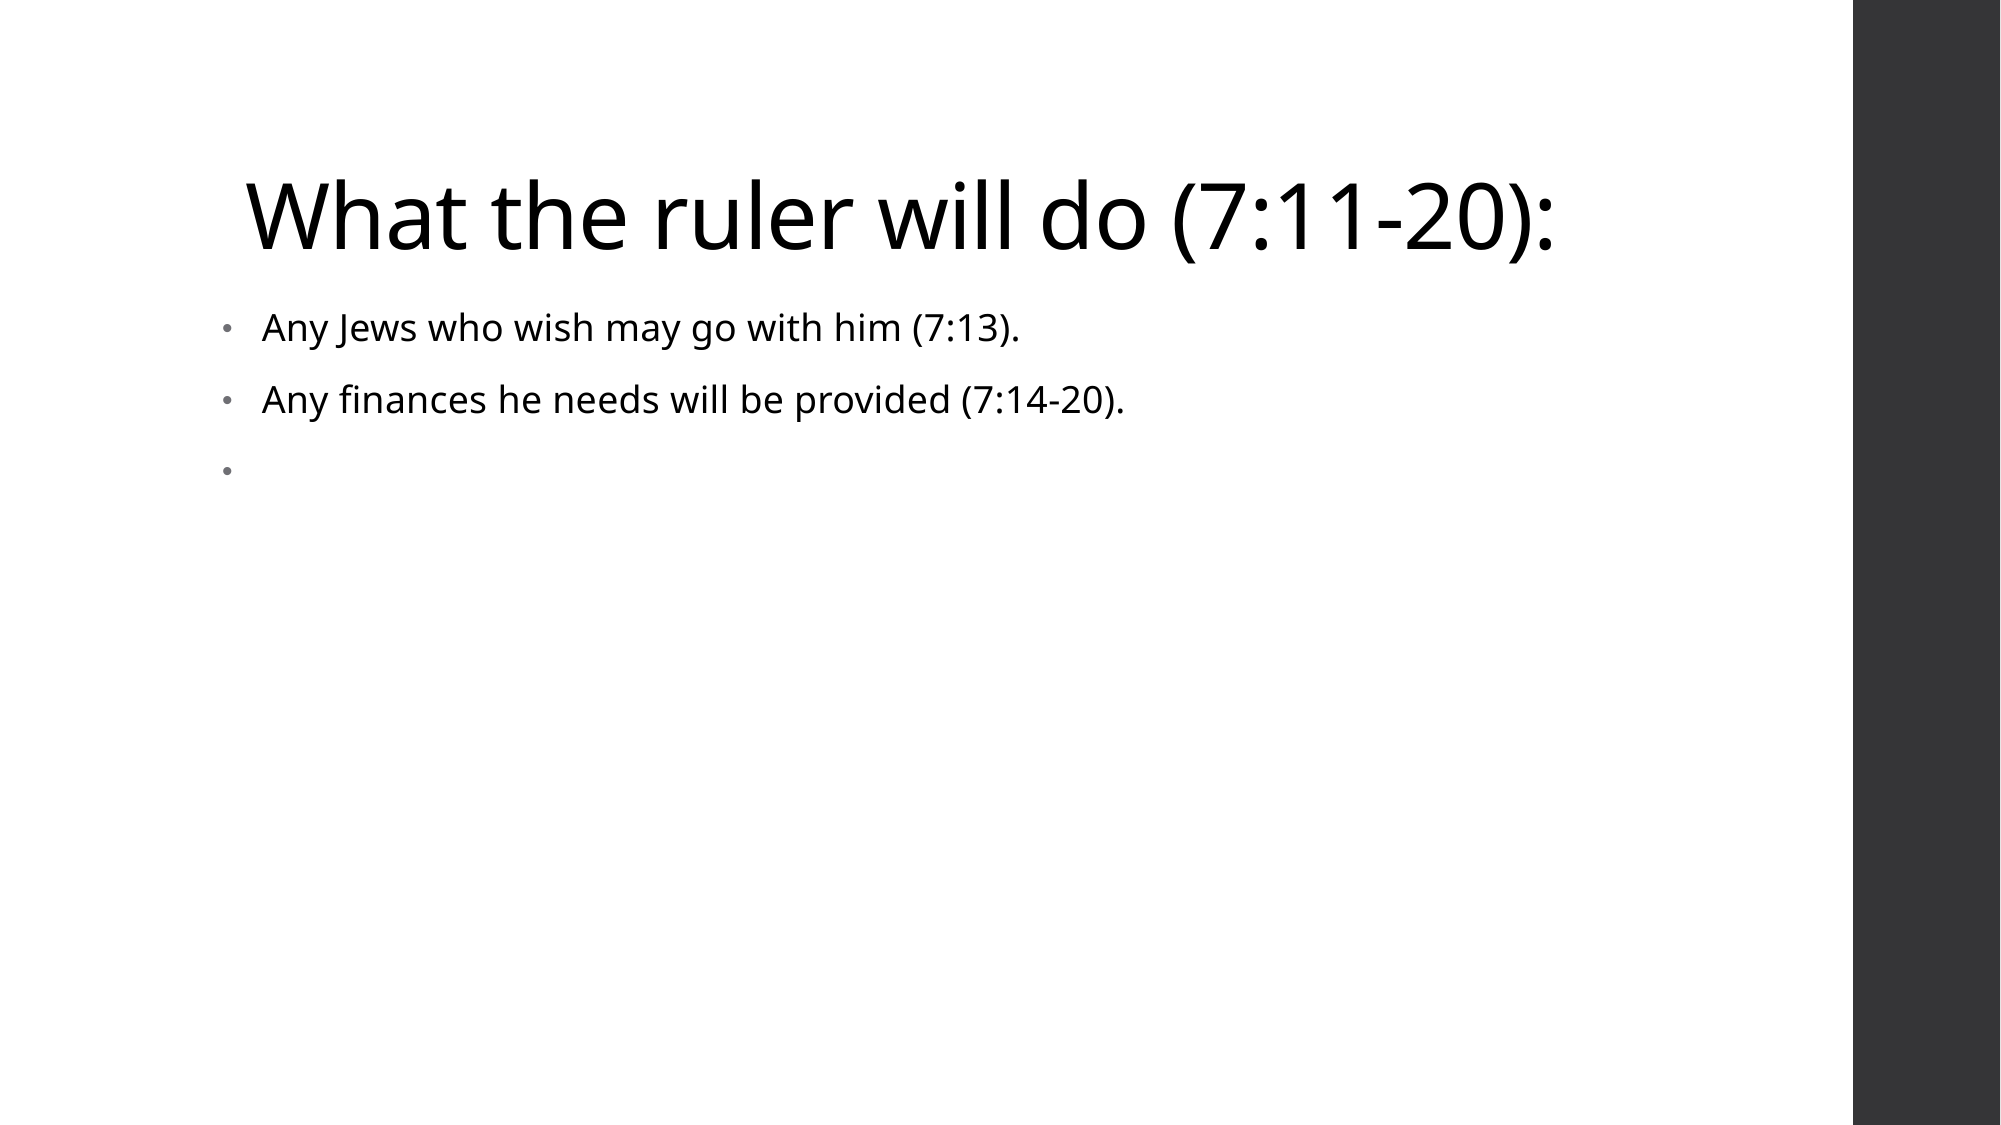

# What the ruler will do (7:11-20):
 Any Jews who wish may go with him (7:13).
 Any finances he needs will be provided (7:14-20).